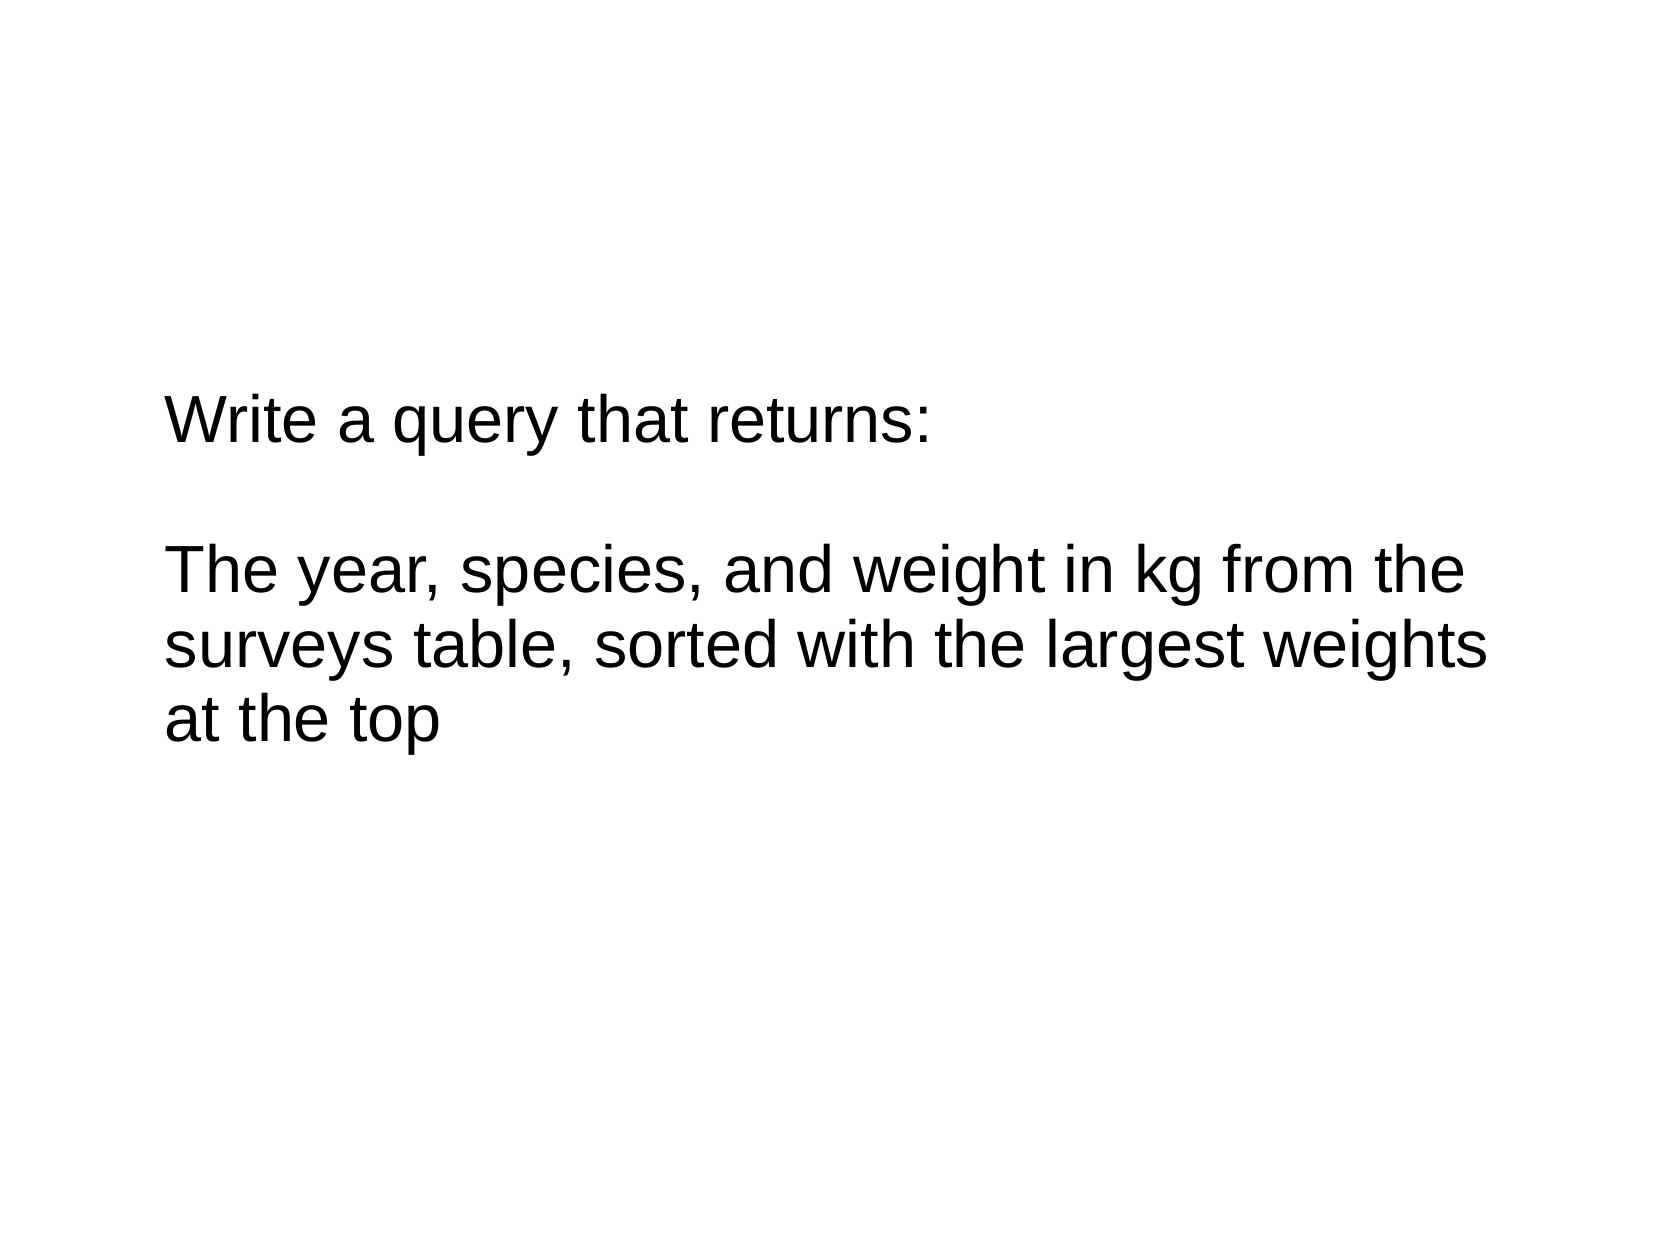

Write a query that returns:
The year, species, and weight in kg from the surveys table, sorted with the largest weights at the top